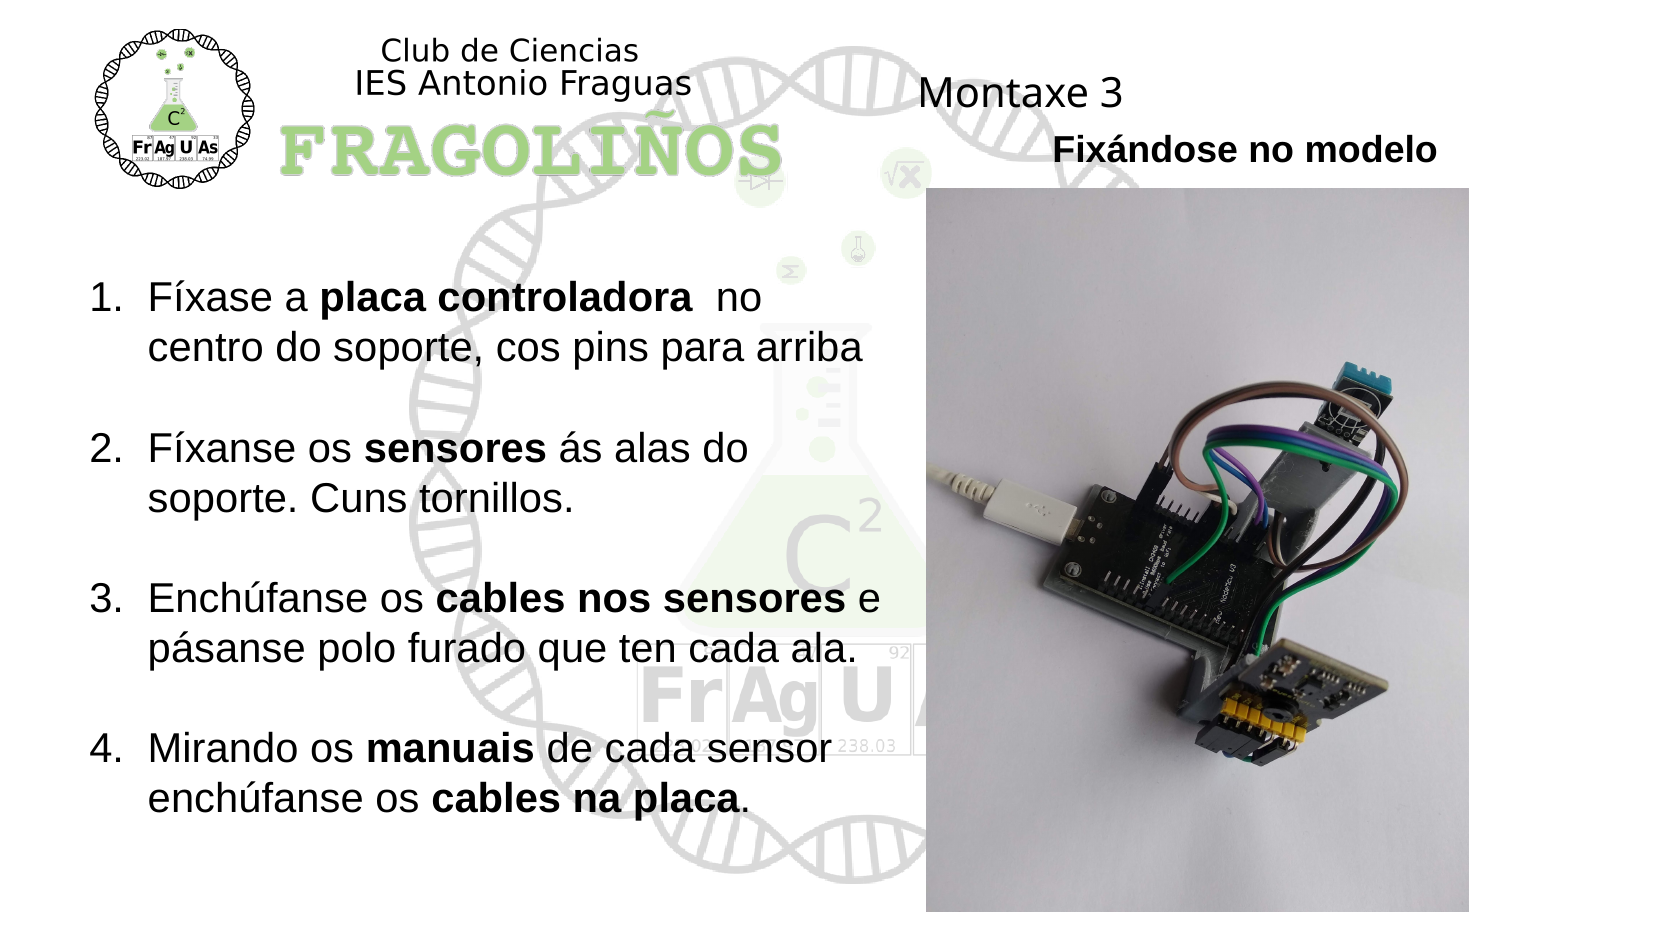

Montaxe 3
Fixándose no modelo
Fíxase a placa controladora no centro do soporte, cos pins para arriba
Fíxanse os sensores ás alas do soporte. Cuns tornillos.
Enchúfanse os cables nos sensores e pásanse polo furado que ten cada ala.
Mirando os manuais de cada sensor enchúfanse os cables na placa.